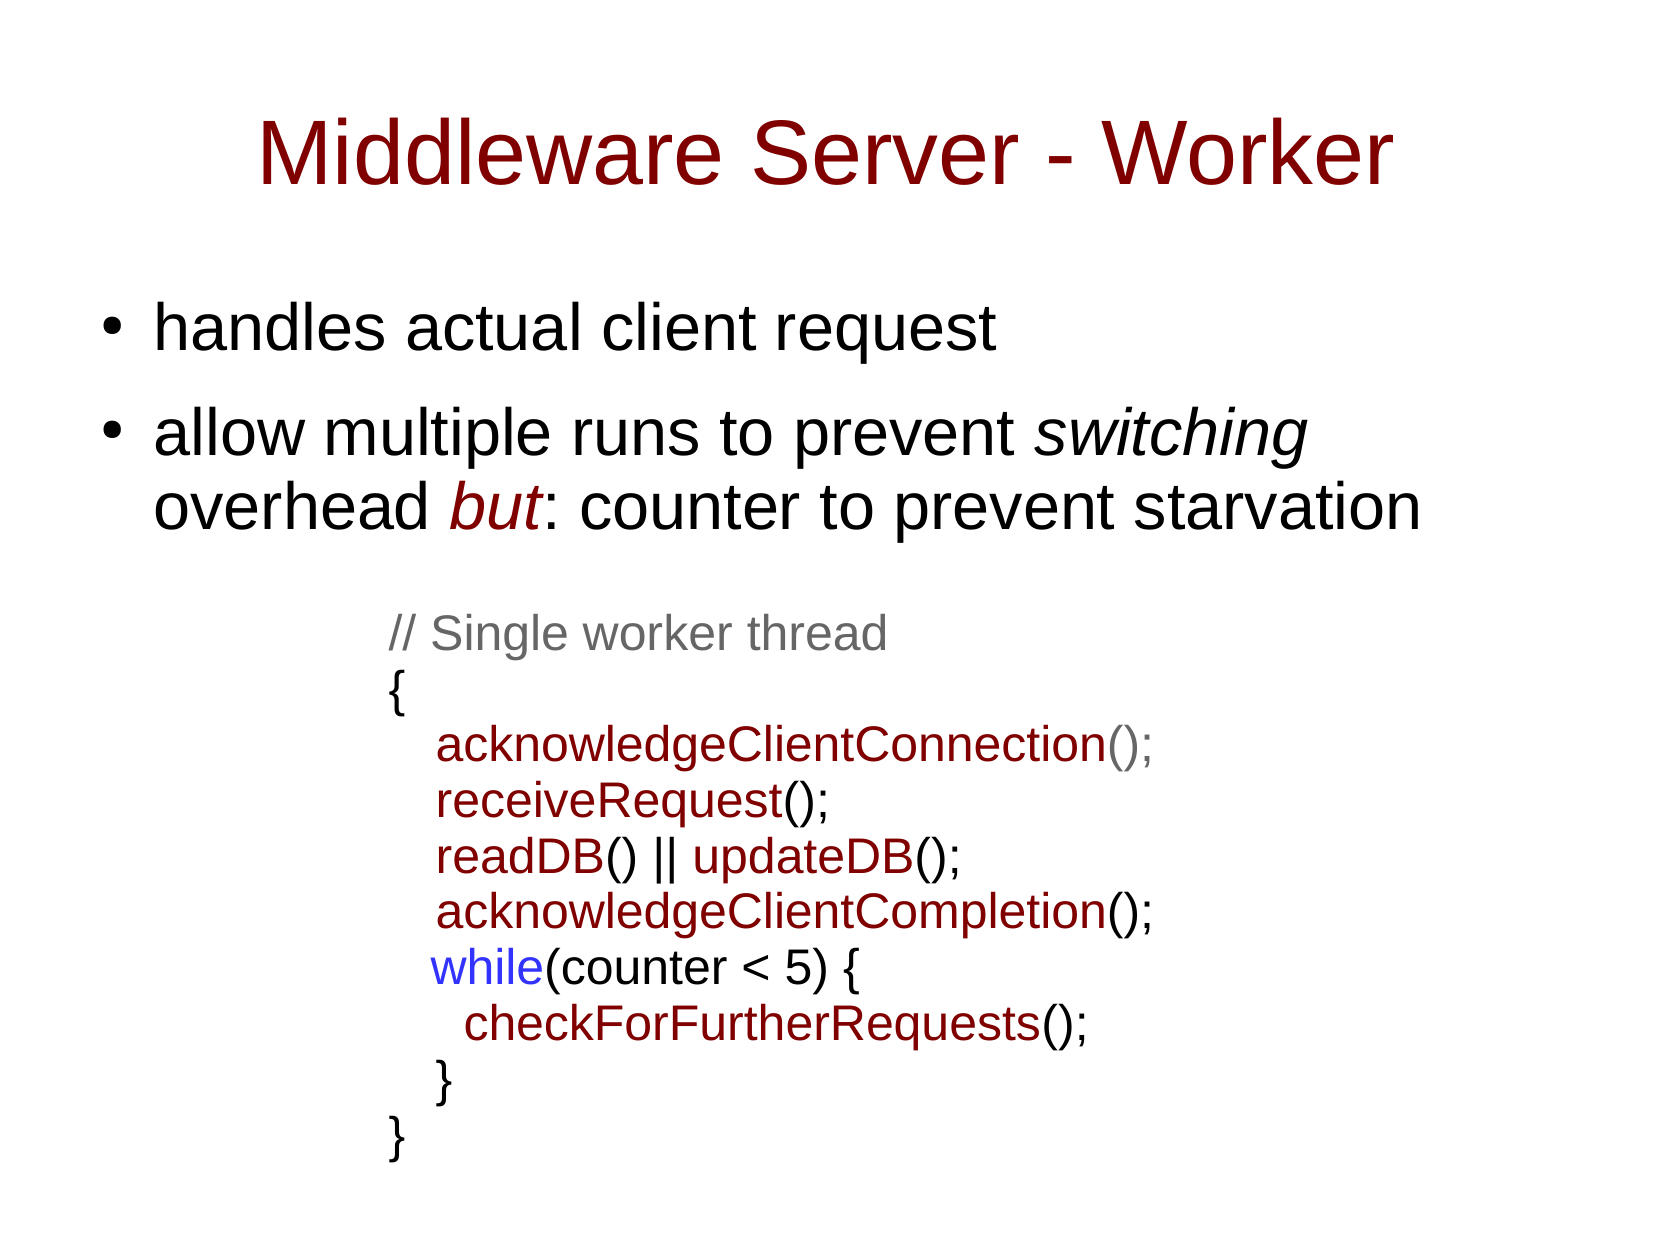

# Middleware Server - Worker
handles actual client request
allow multiple runs to prevent switching overhead but: counter to prevent starvation
 // Single worker thread
 {
 	acknowledgeClientConnection();
 	receiveRequest();
 	readDB() || updateDB();
 	acknowledgeClientCompletion();
 while(counter < 5) {
	 checkForFurtherRequests();
	}
 }